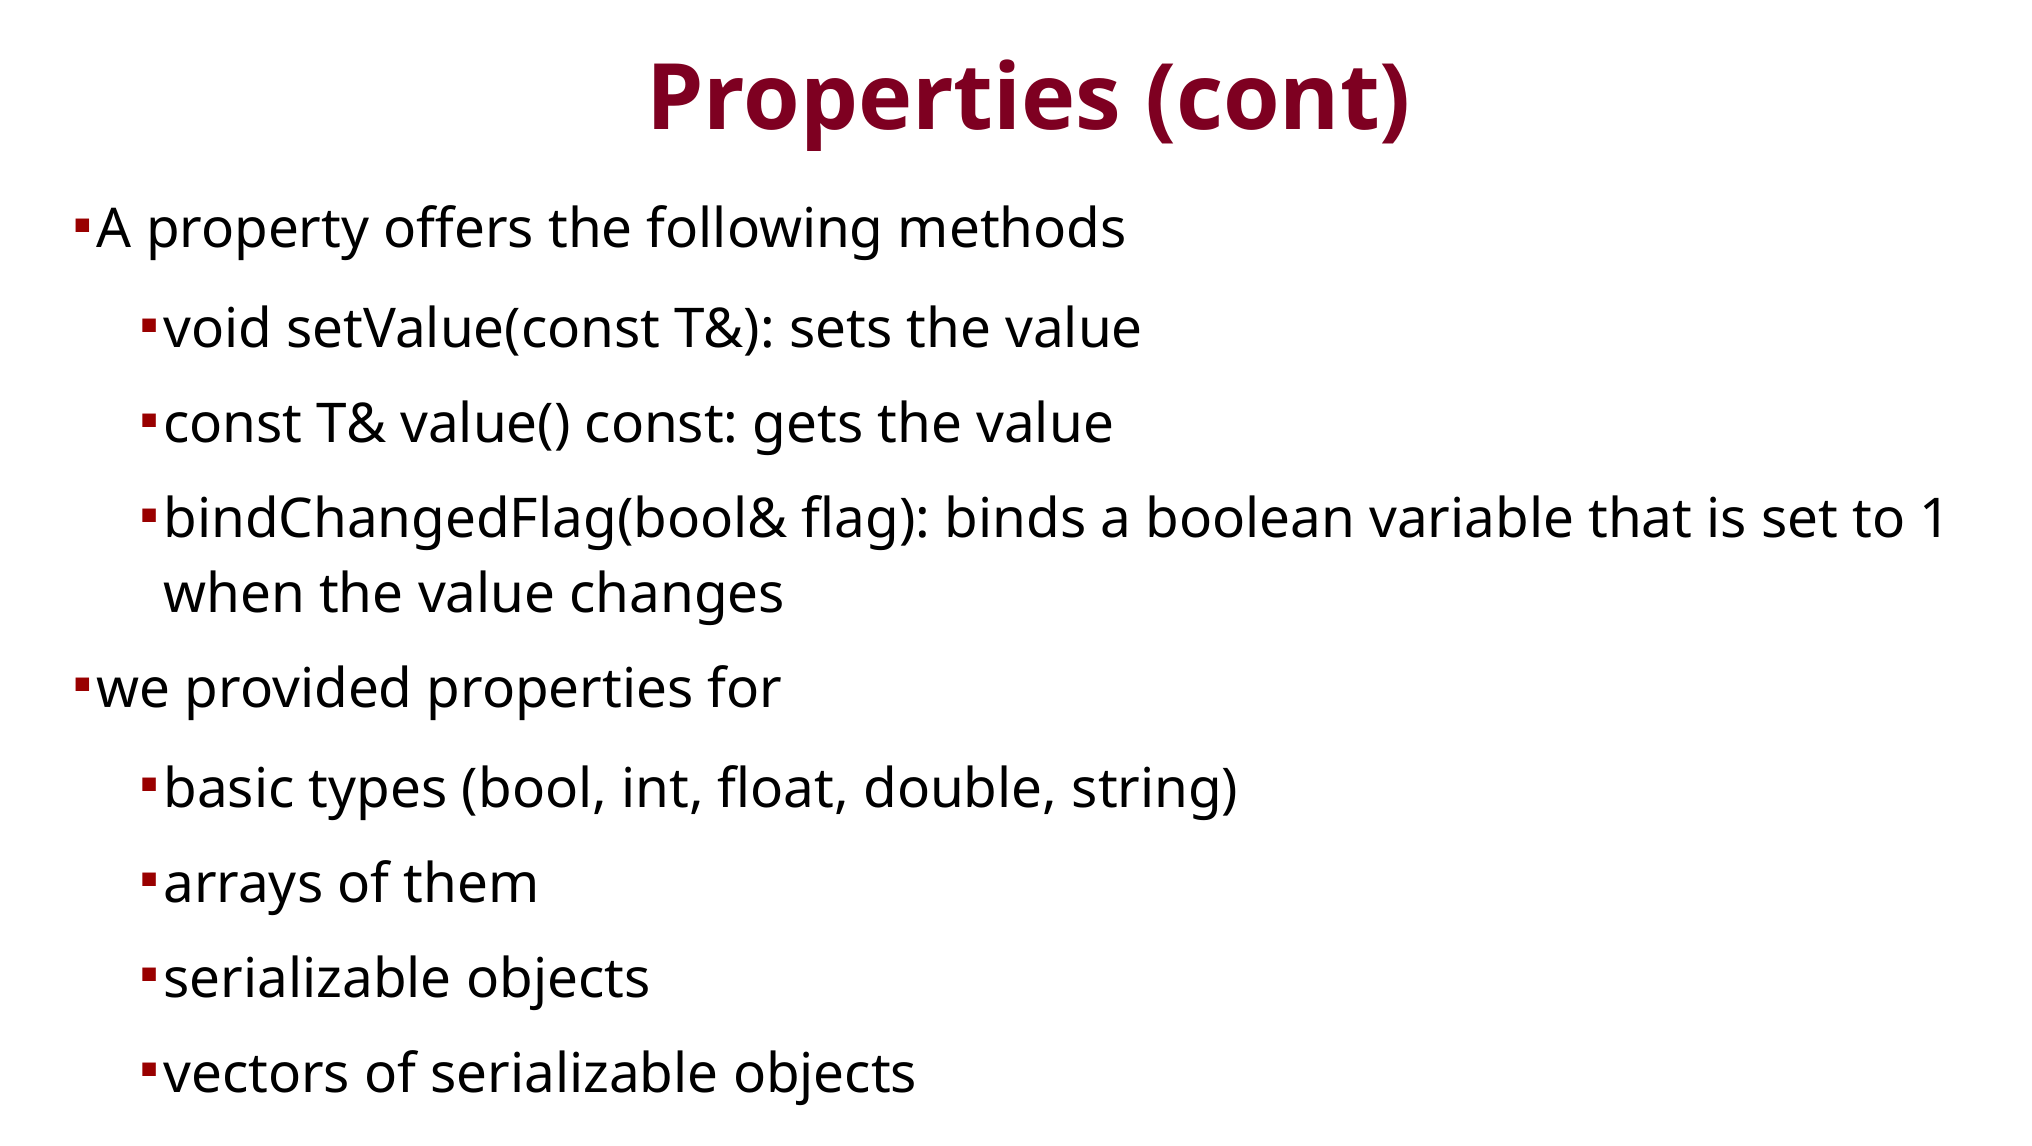

# Properties (cont)
A property offers the following methods
void setValue(const T&): sets the value
const T& value() const: gets the value
bindChangedFlag(bool& flag): binds a boolean variable that is set to 1 when the value changes
we provided properties for
basic types (bool, int, float, double, string)
arrays of them
serializable objects
vectors of serializable objects